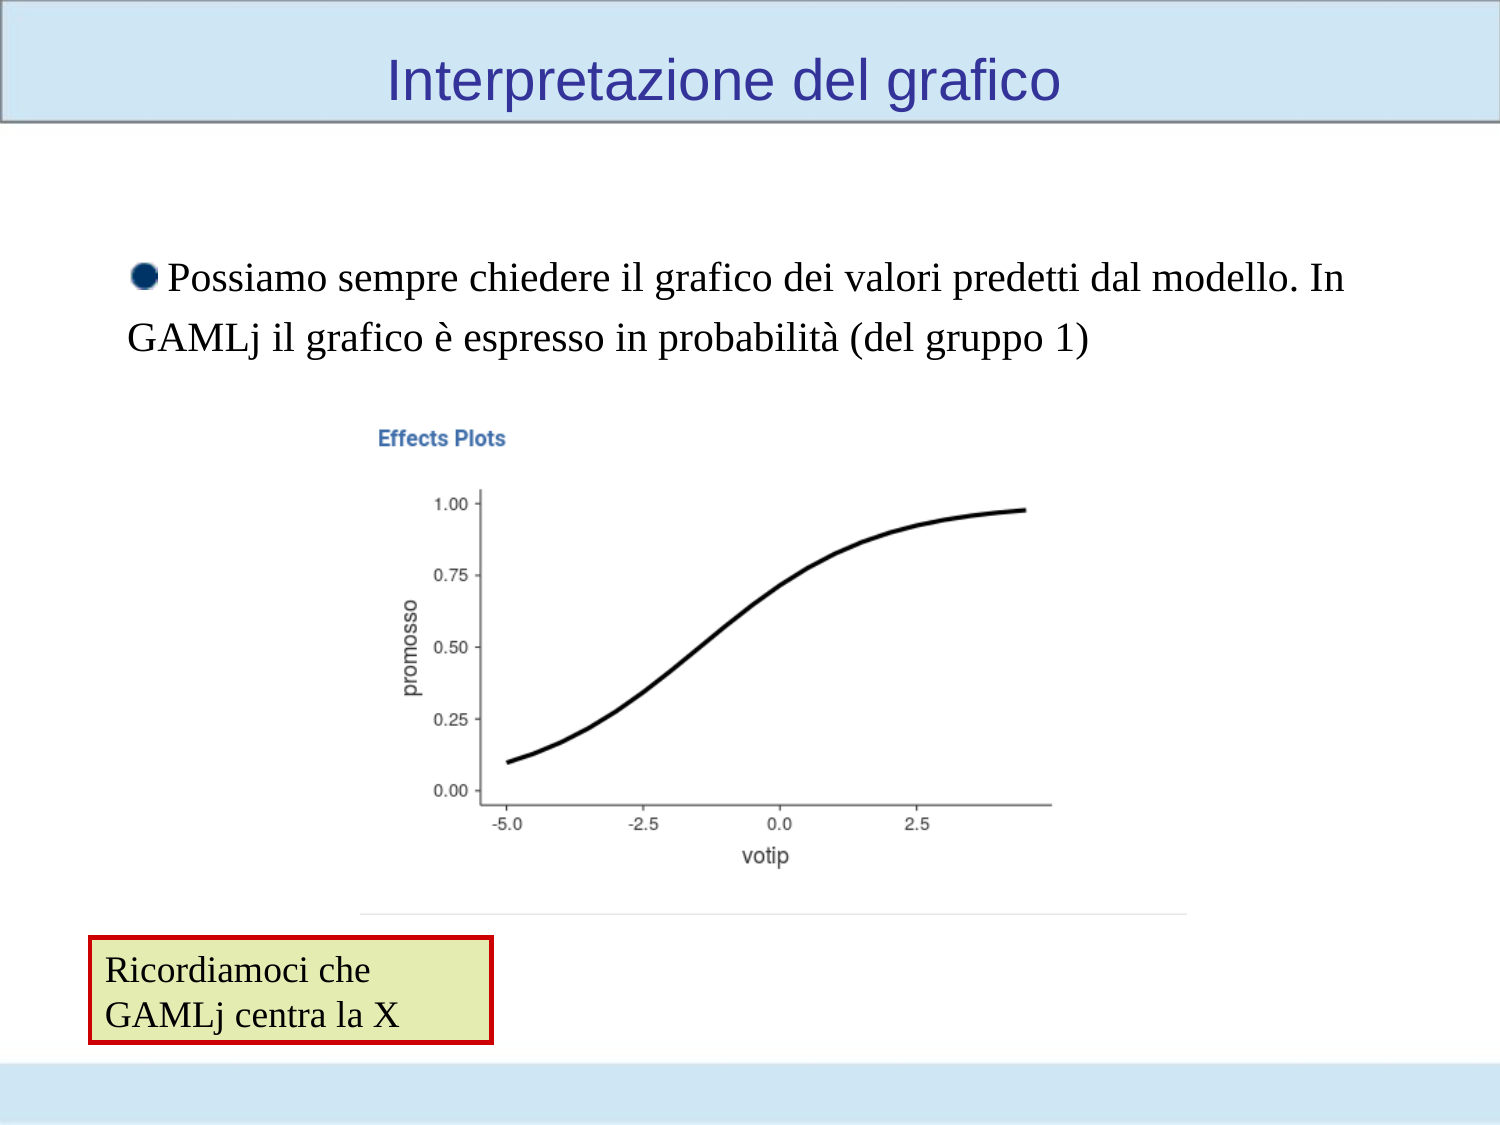

Interpretazione del grafico
 Possiamo sempre chiedere il grafico dei valori predetti dal modello. In GAMLj il grafico è espresso in probabilità (del gruppo 1)
Ricordiamoci che GAMLj centra la X